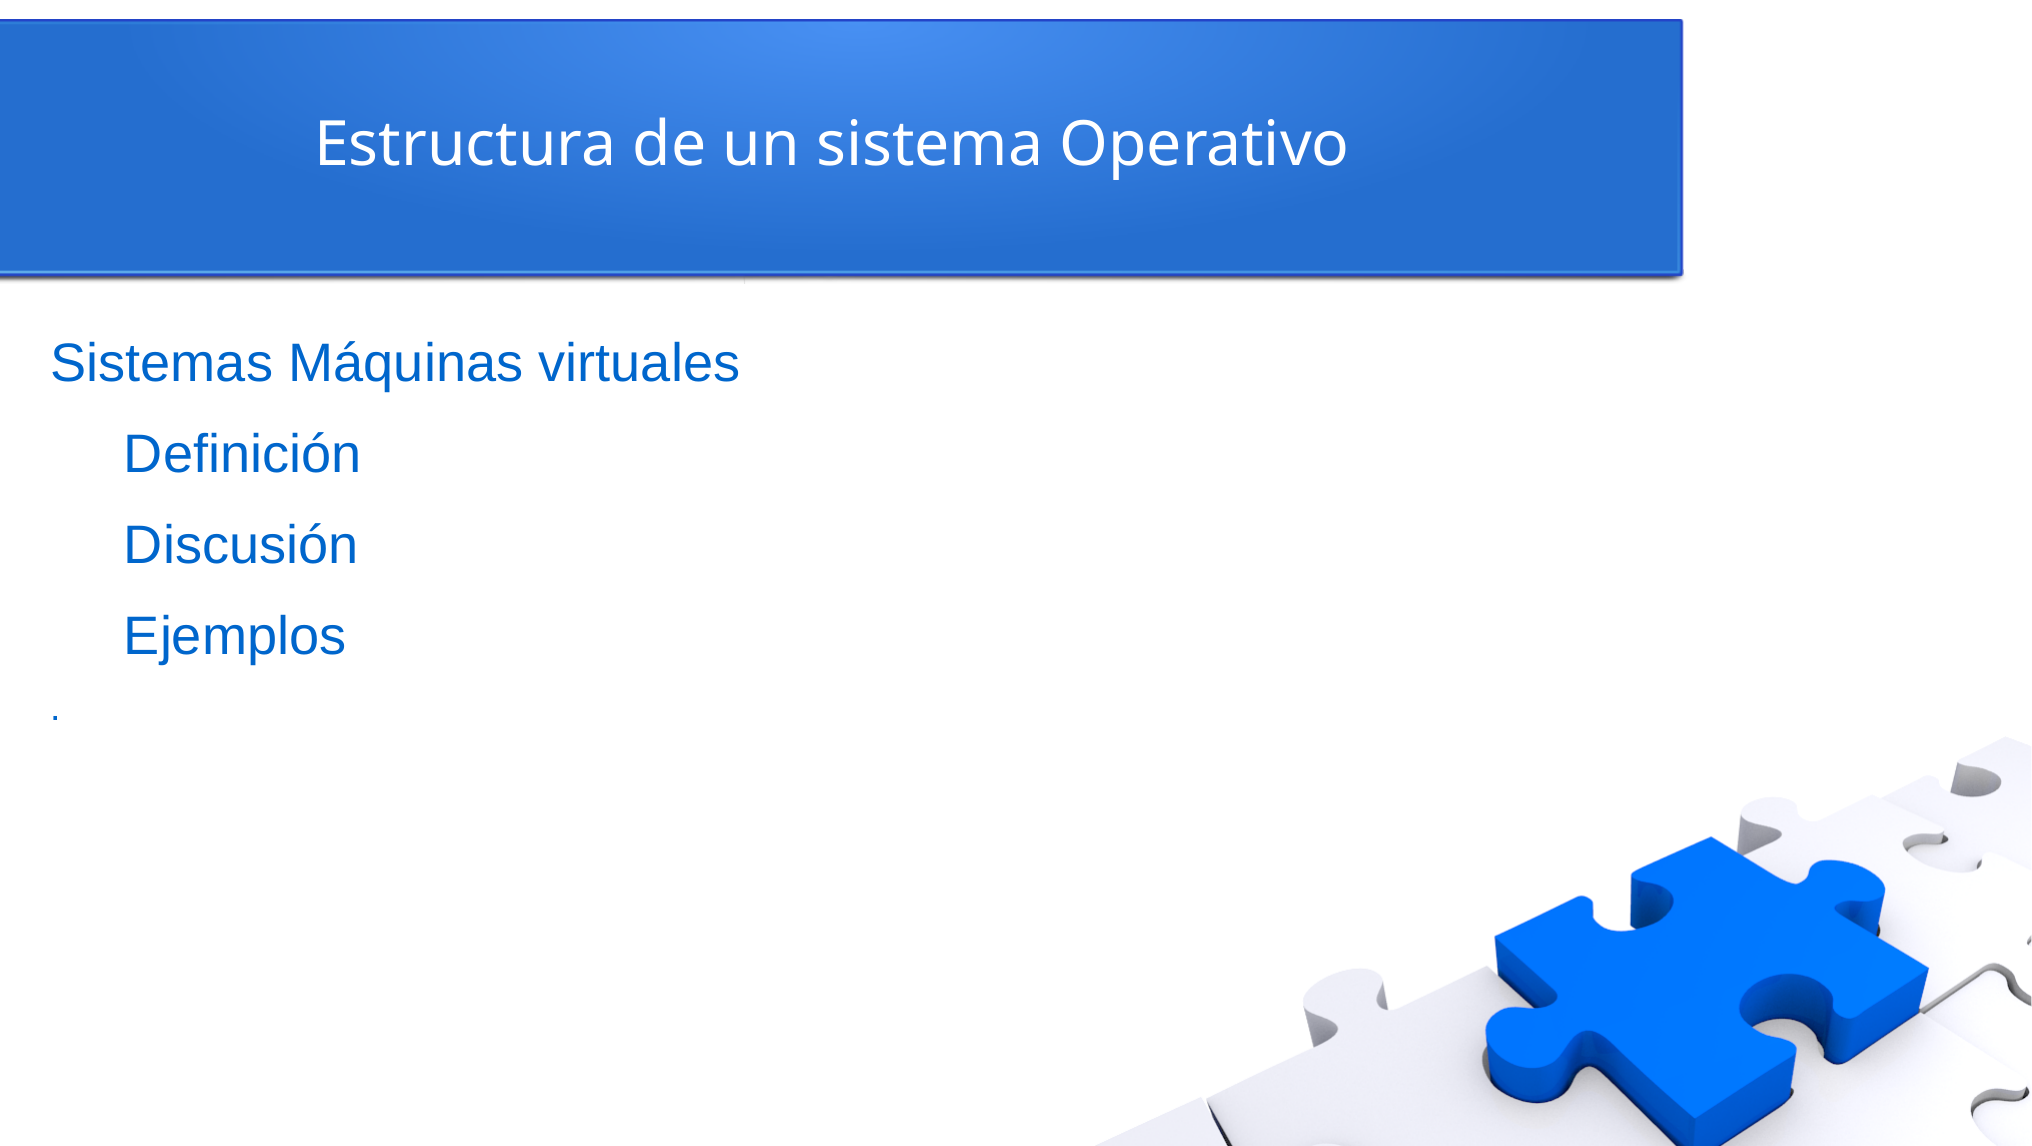

# Estructura de un sistema Operativo
Sistemas Máquinas virtuales
	Definición
	Discusión
	Ejemplos
.